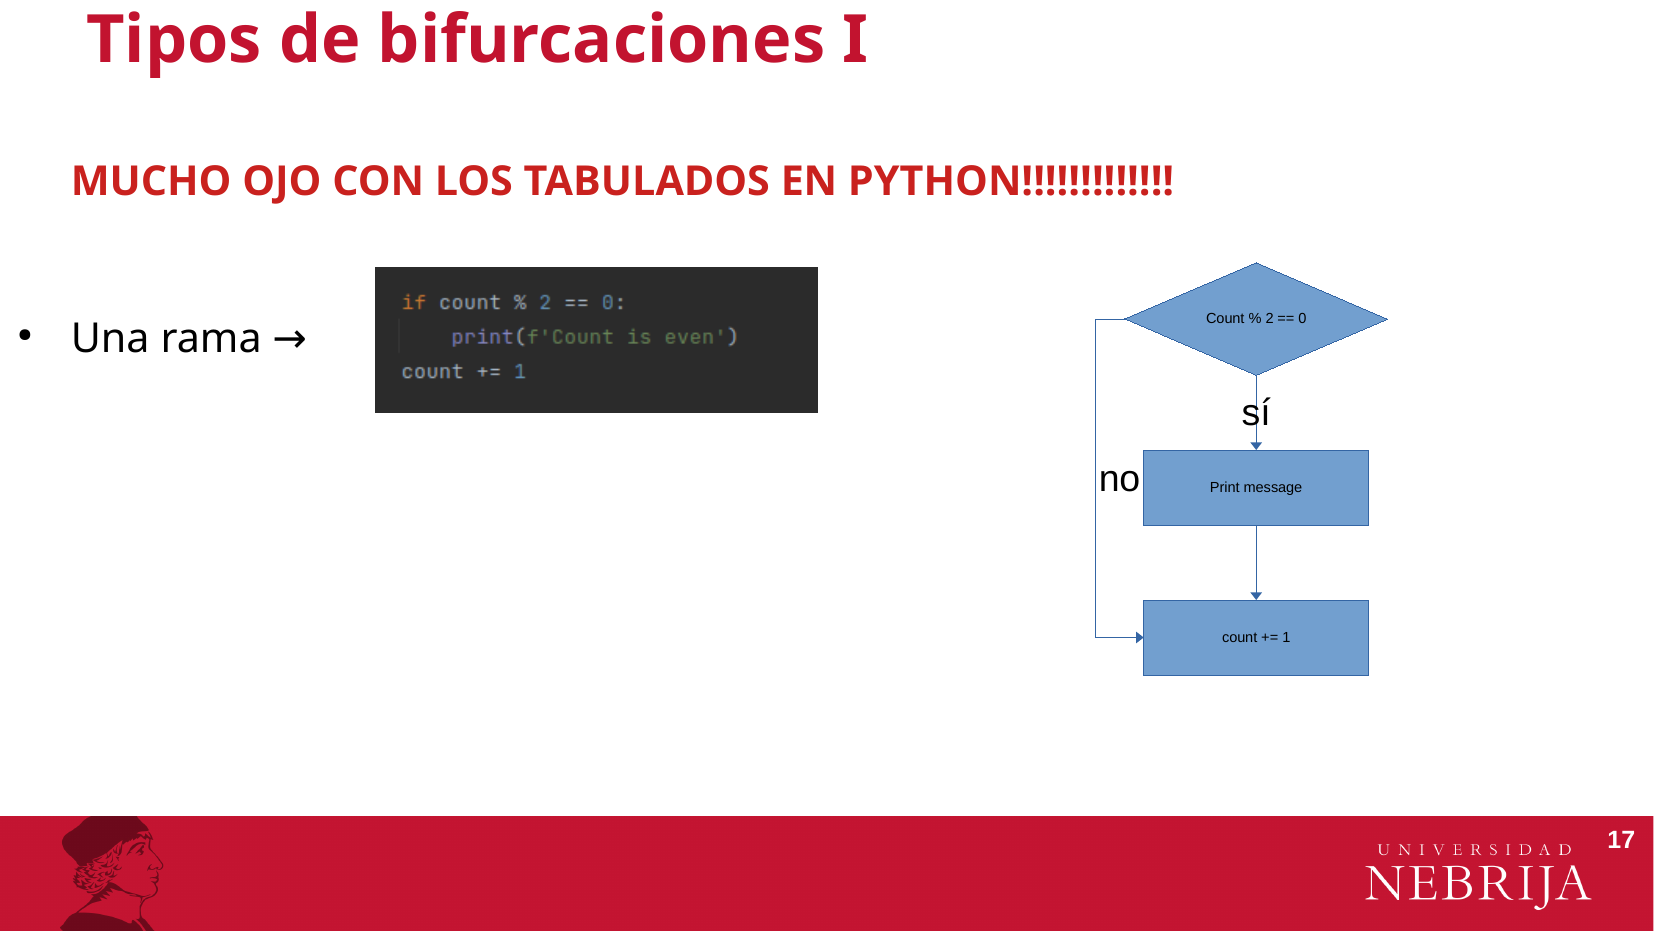

Tipos de bifurcaciones I
# MUCHO OJO CON LOS TABULADOS EN PYTHON!!!!!!!!!!!!!
Una rama →
Count % 2 == 0
Print message
count += 1